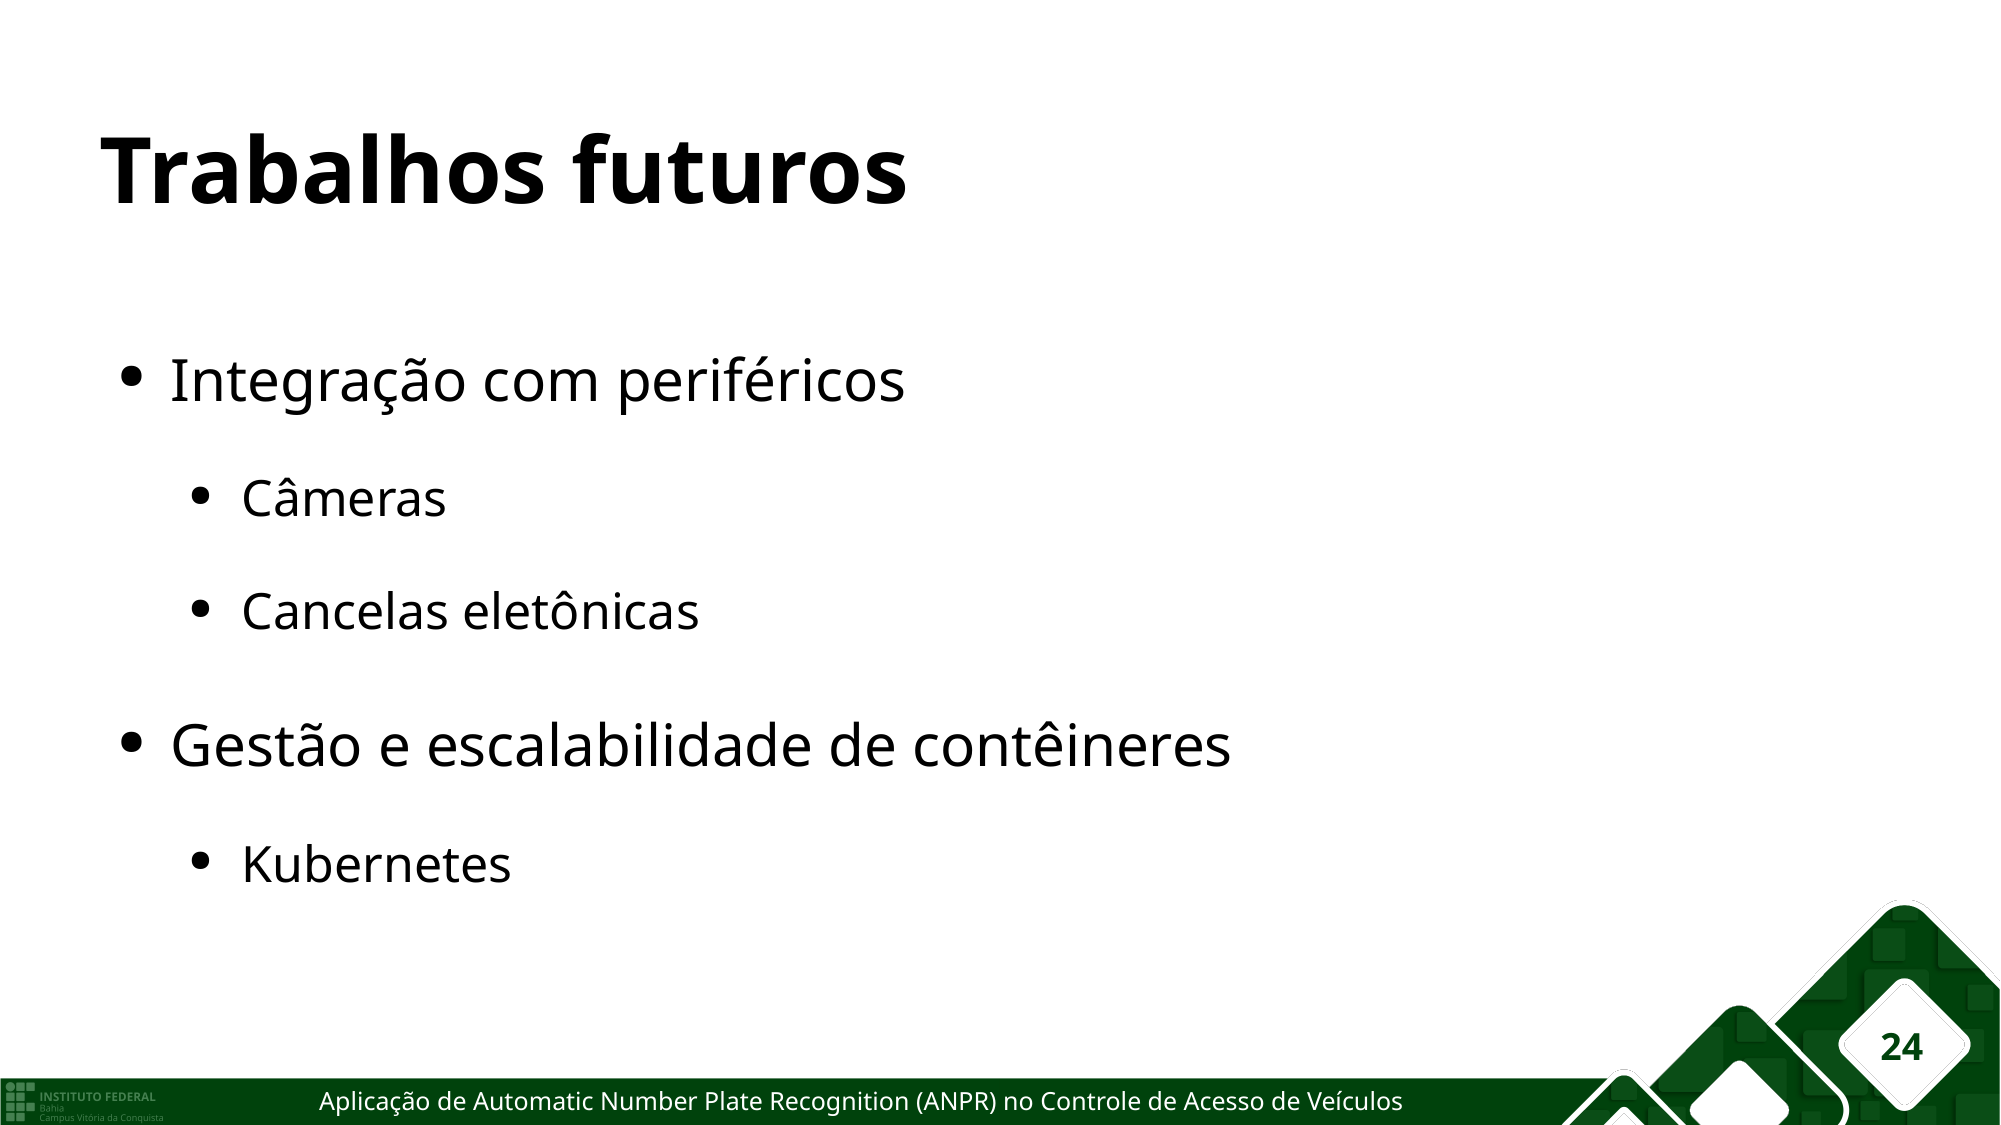

# Trabalhos futuros
Integração com periféricos
Câmeras
Cancelas eletônicas
Gestão e escalabilidade de contêineres
Kubernetes